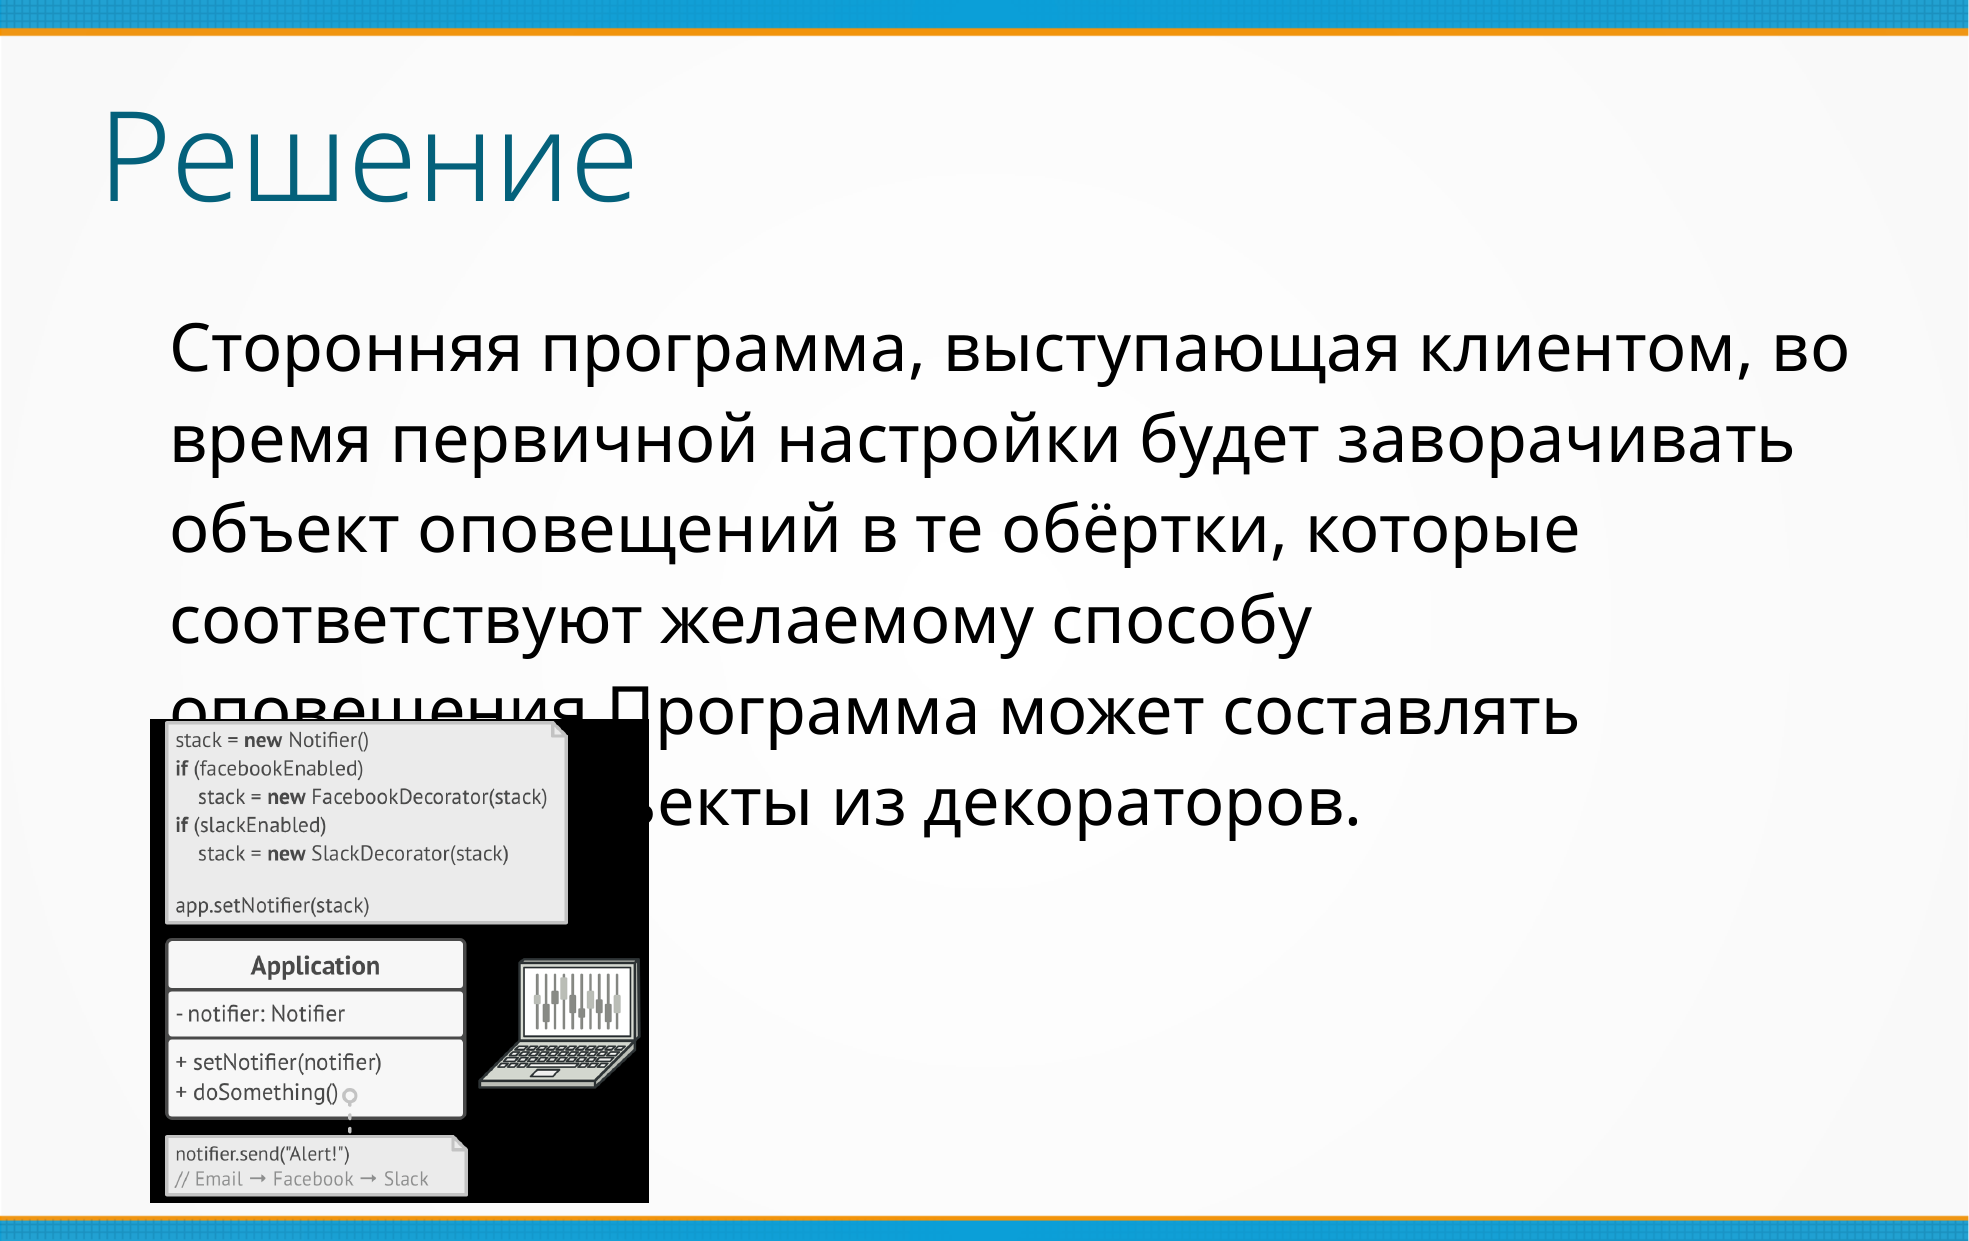

# Решение
Сторонняя программа, выступающая клиентом, во время первичной настройки будет заворачивать объект оповещений в те обёртки, которые соответствуют желаемому способу оповещения.Программа может составлять составные объекты из декораторов.